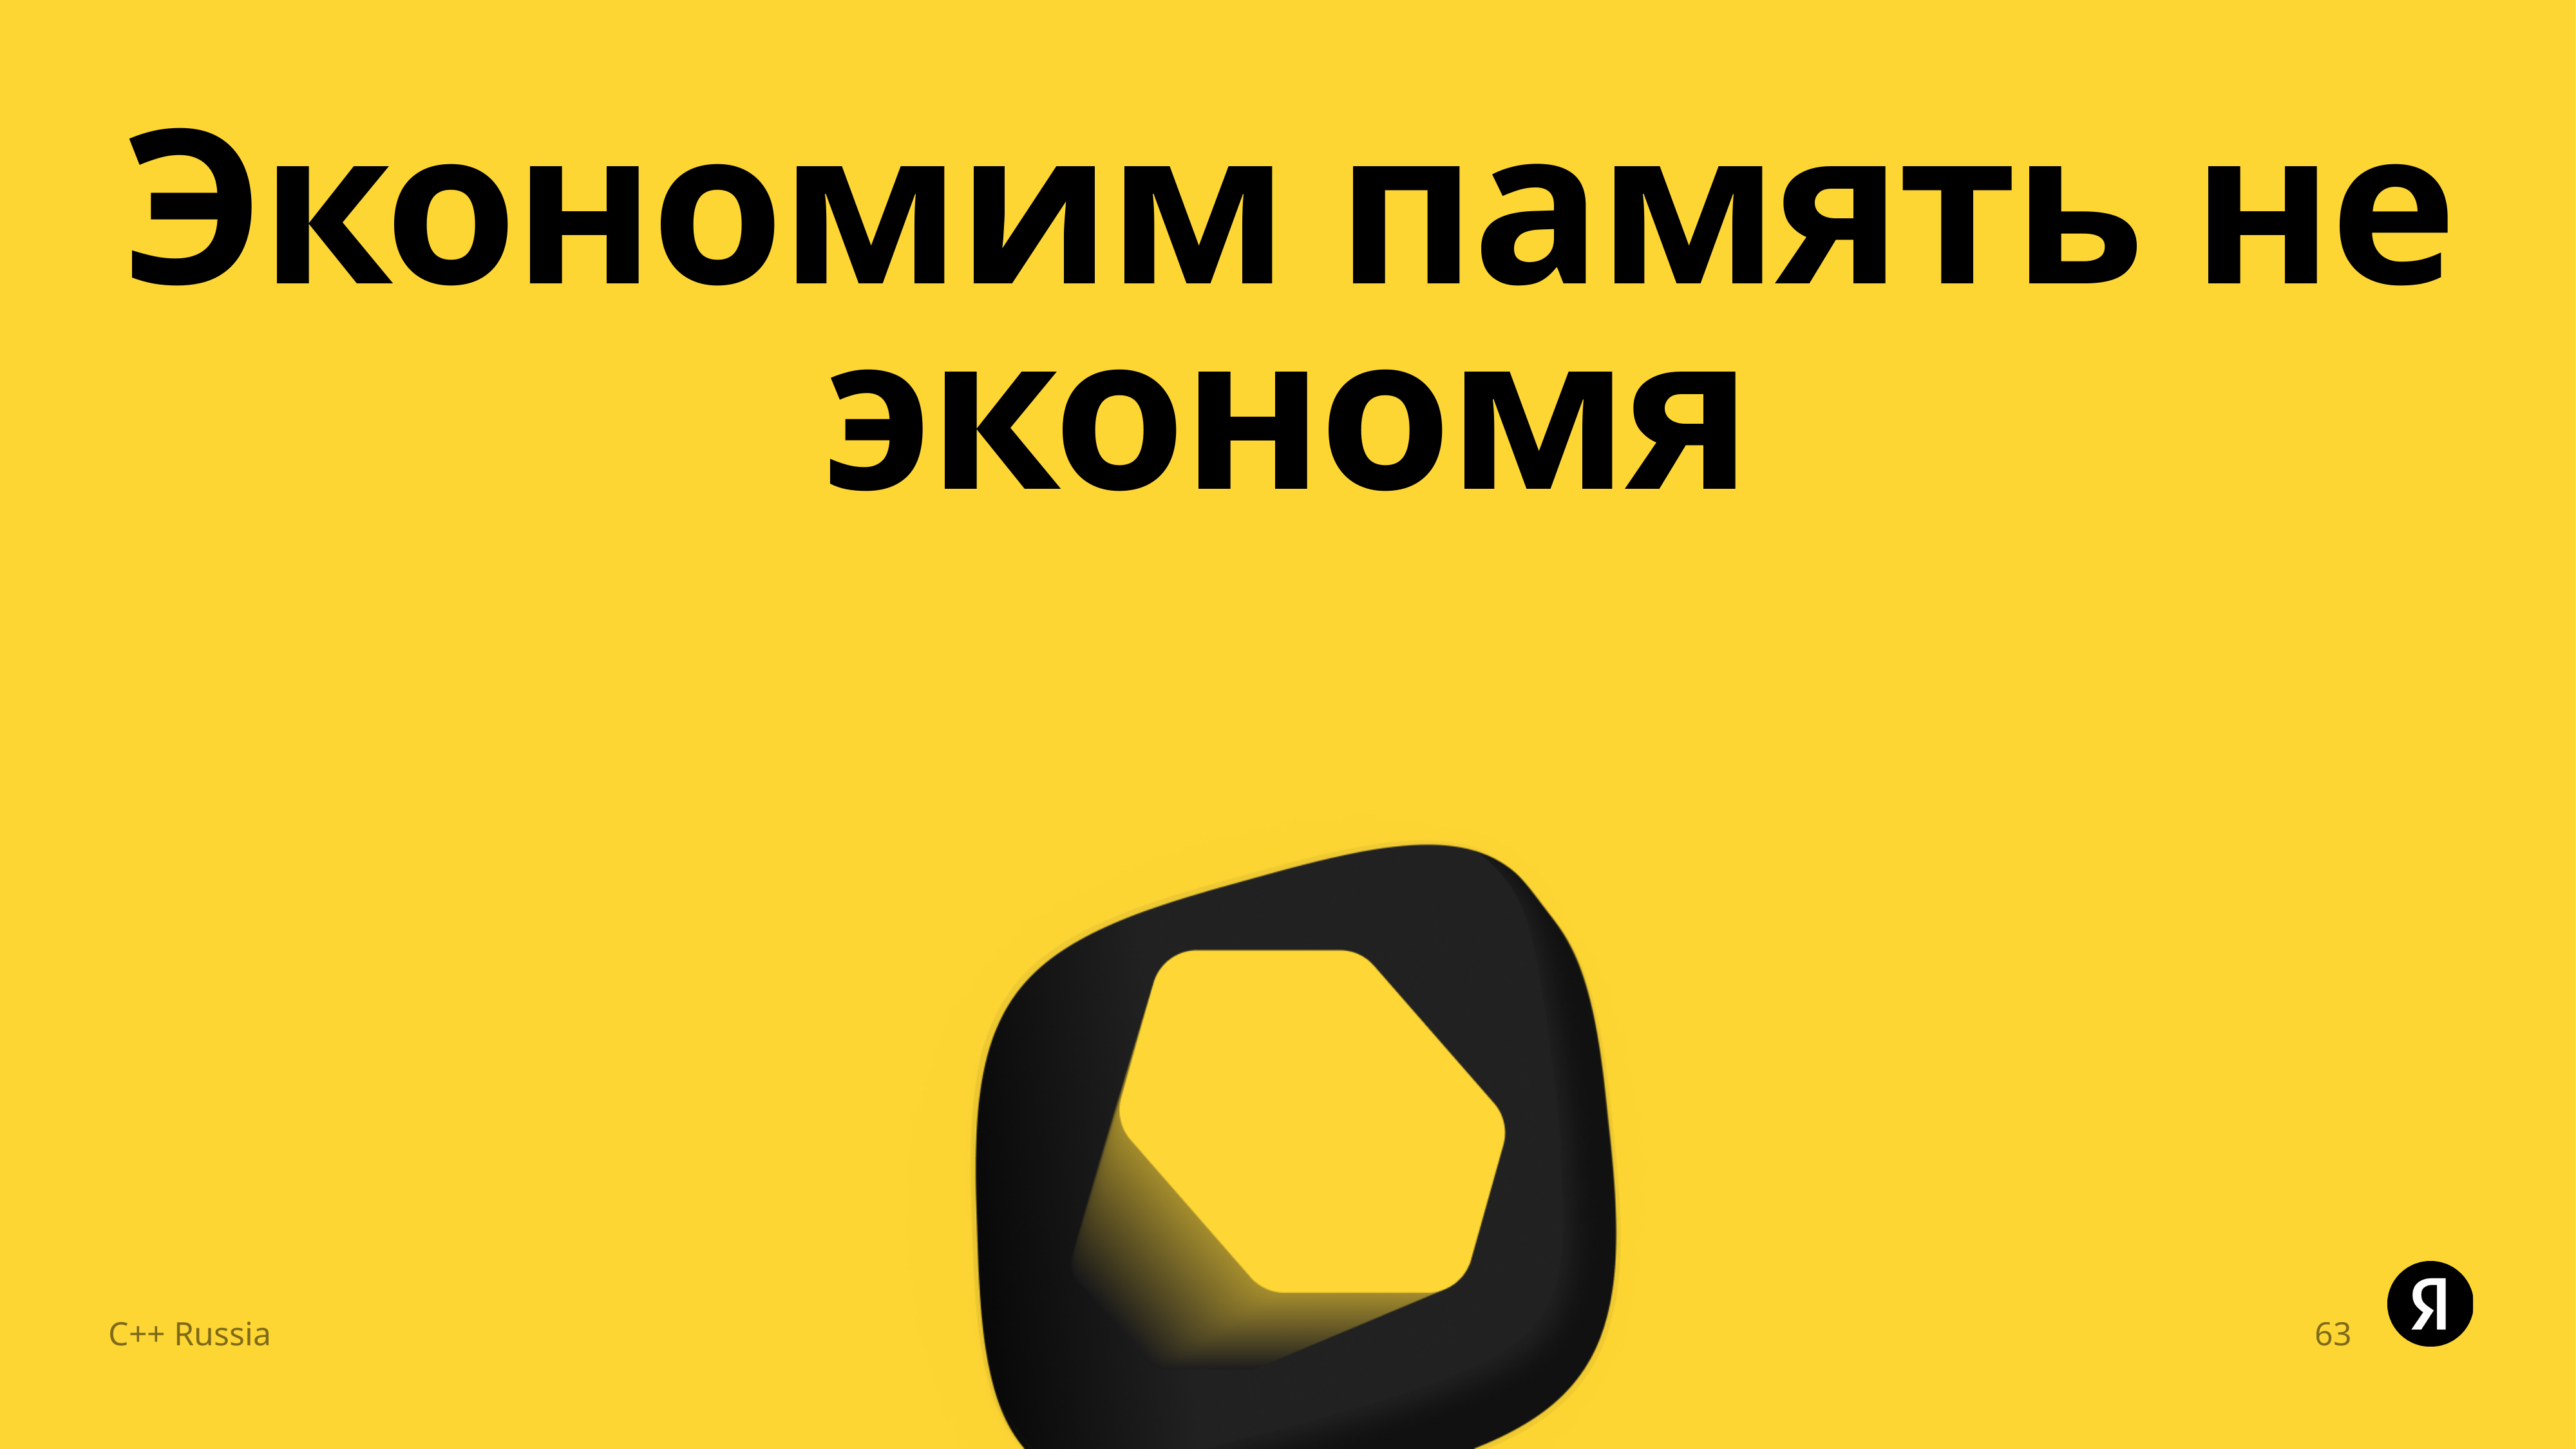

# Экономим память не экономя
C++ Russia
63